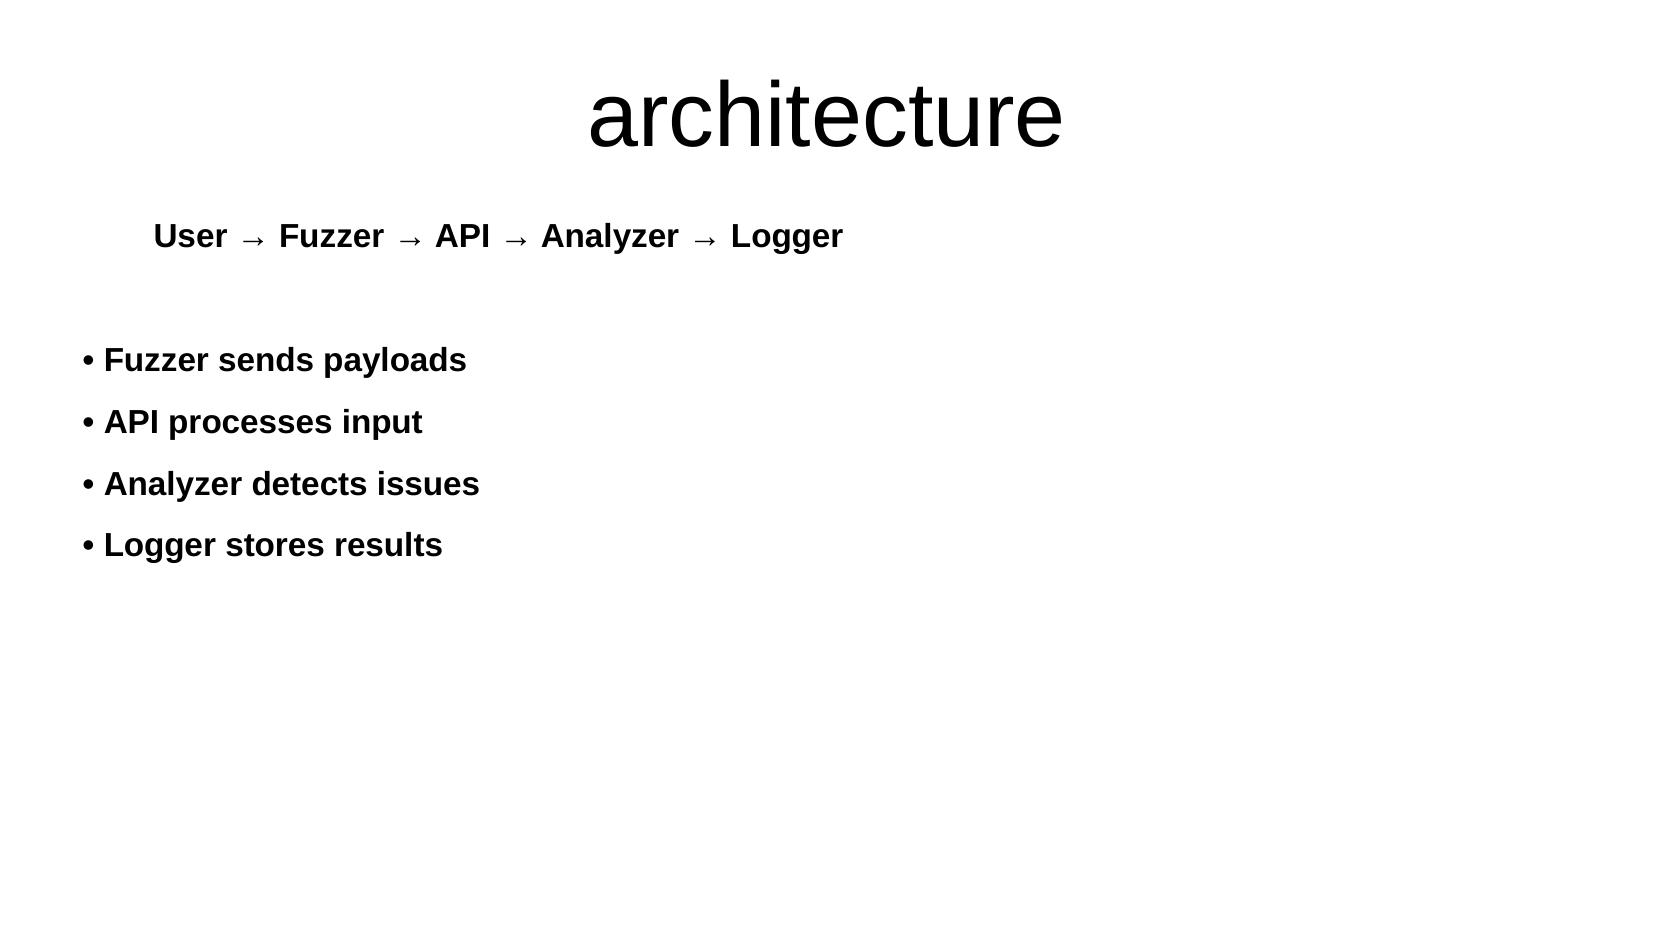

# architecture
User → Fuzzer → API → Analyzer → Logger
• Fuzzer sends payloads
• API processes input
• Analyzer detects issues
• Logger stores results